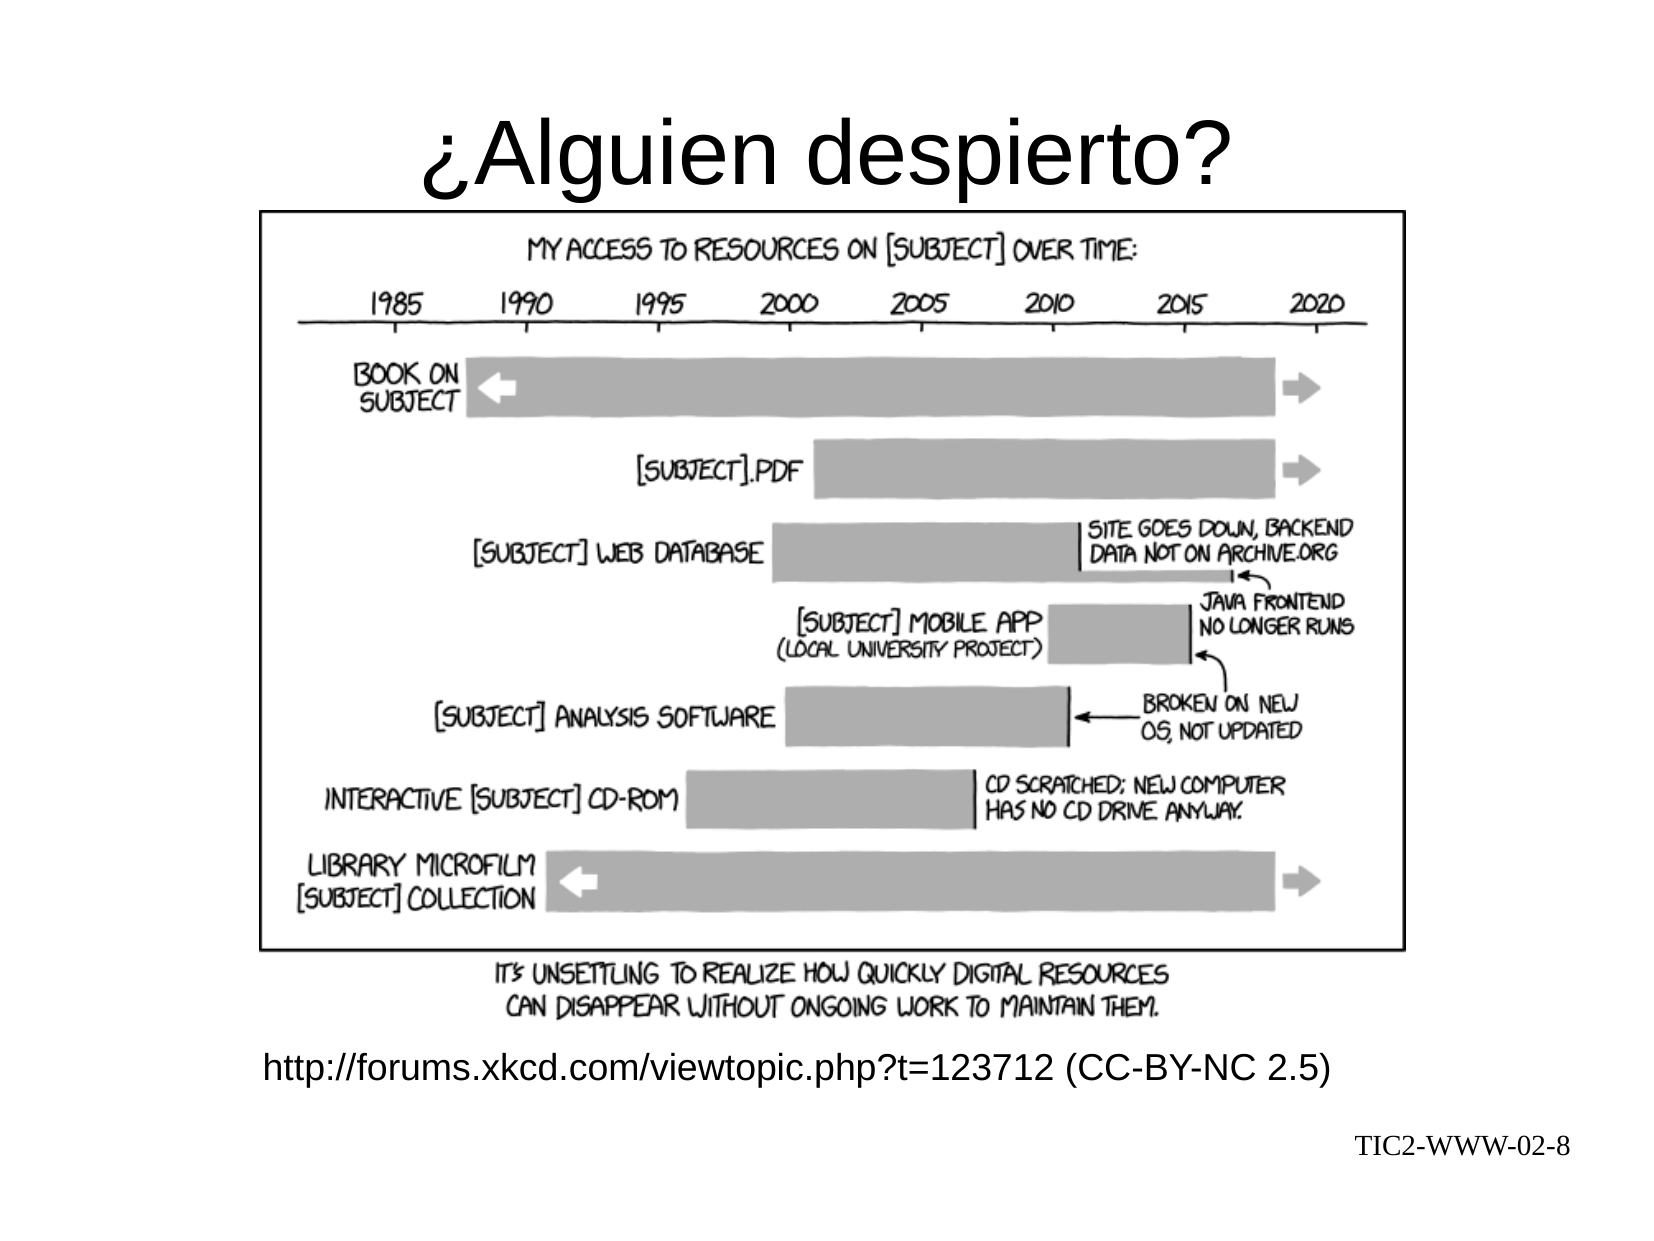

# ¿Alguien despierto?
http://forums.xkcd.com/viewtopic.php?t=123712 (CC-BY-NC 2.5)
8